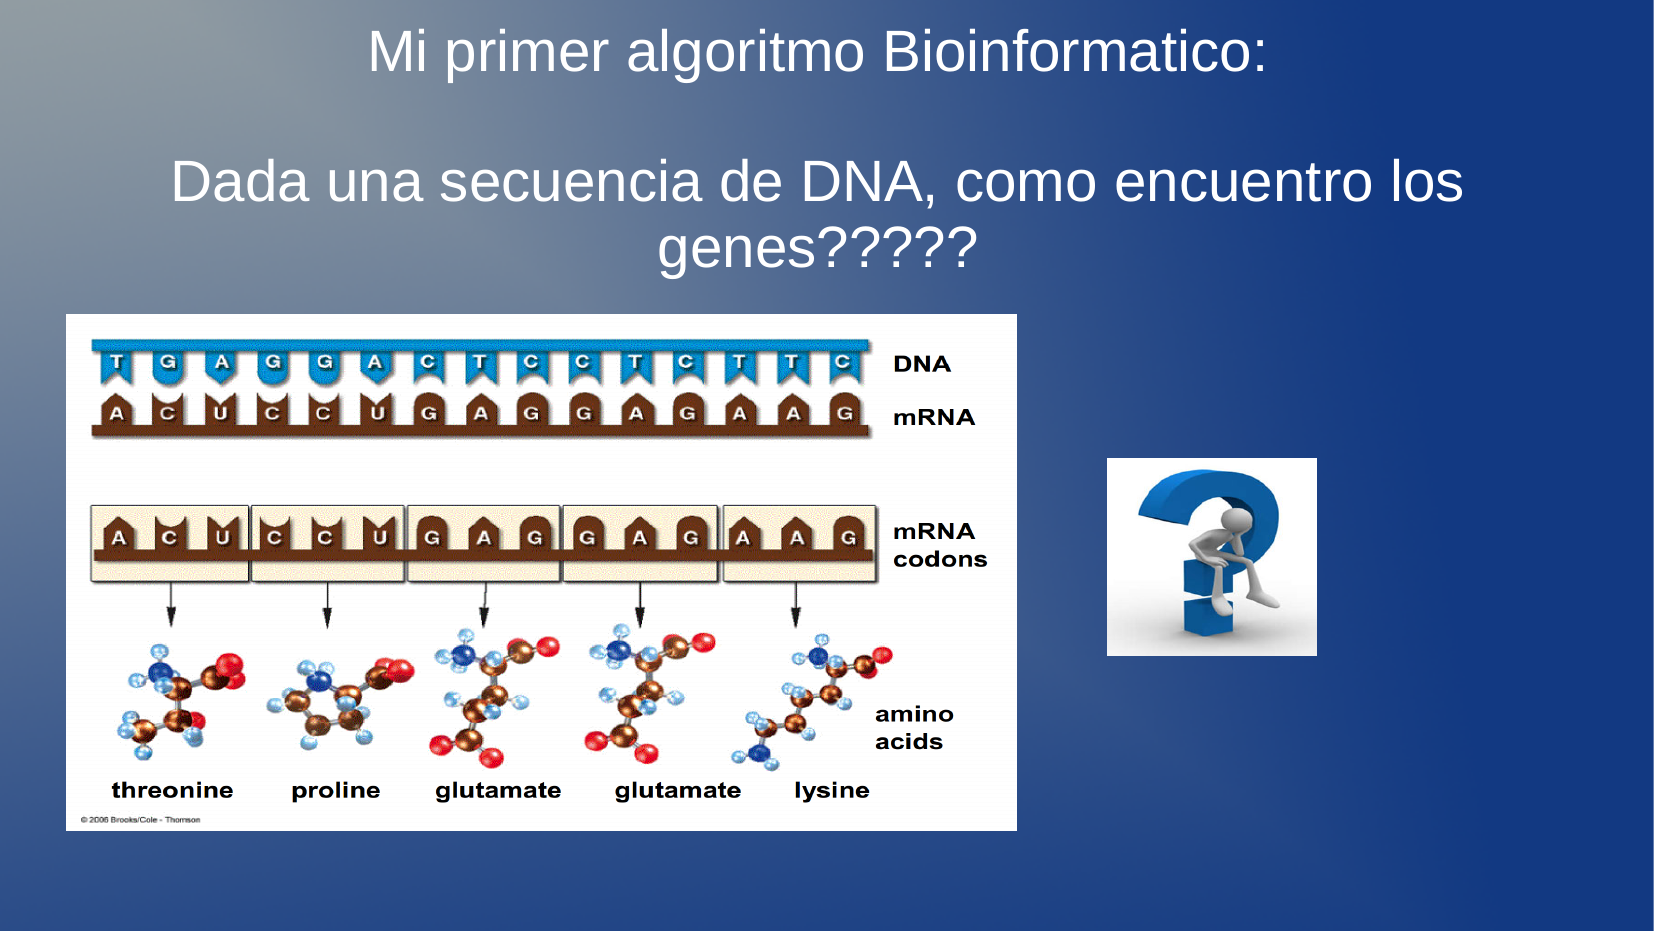

# Mi primer algoritmo Bioinformatico: Dada una secuencia de DNA, como encuentro los genes?????